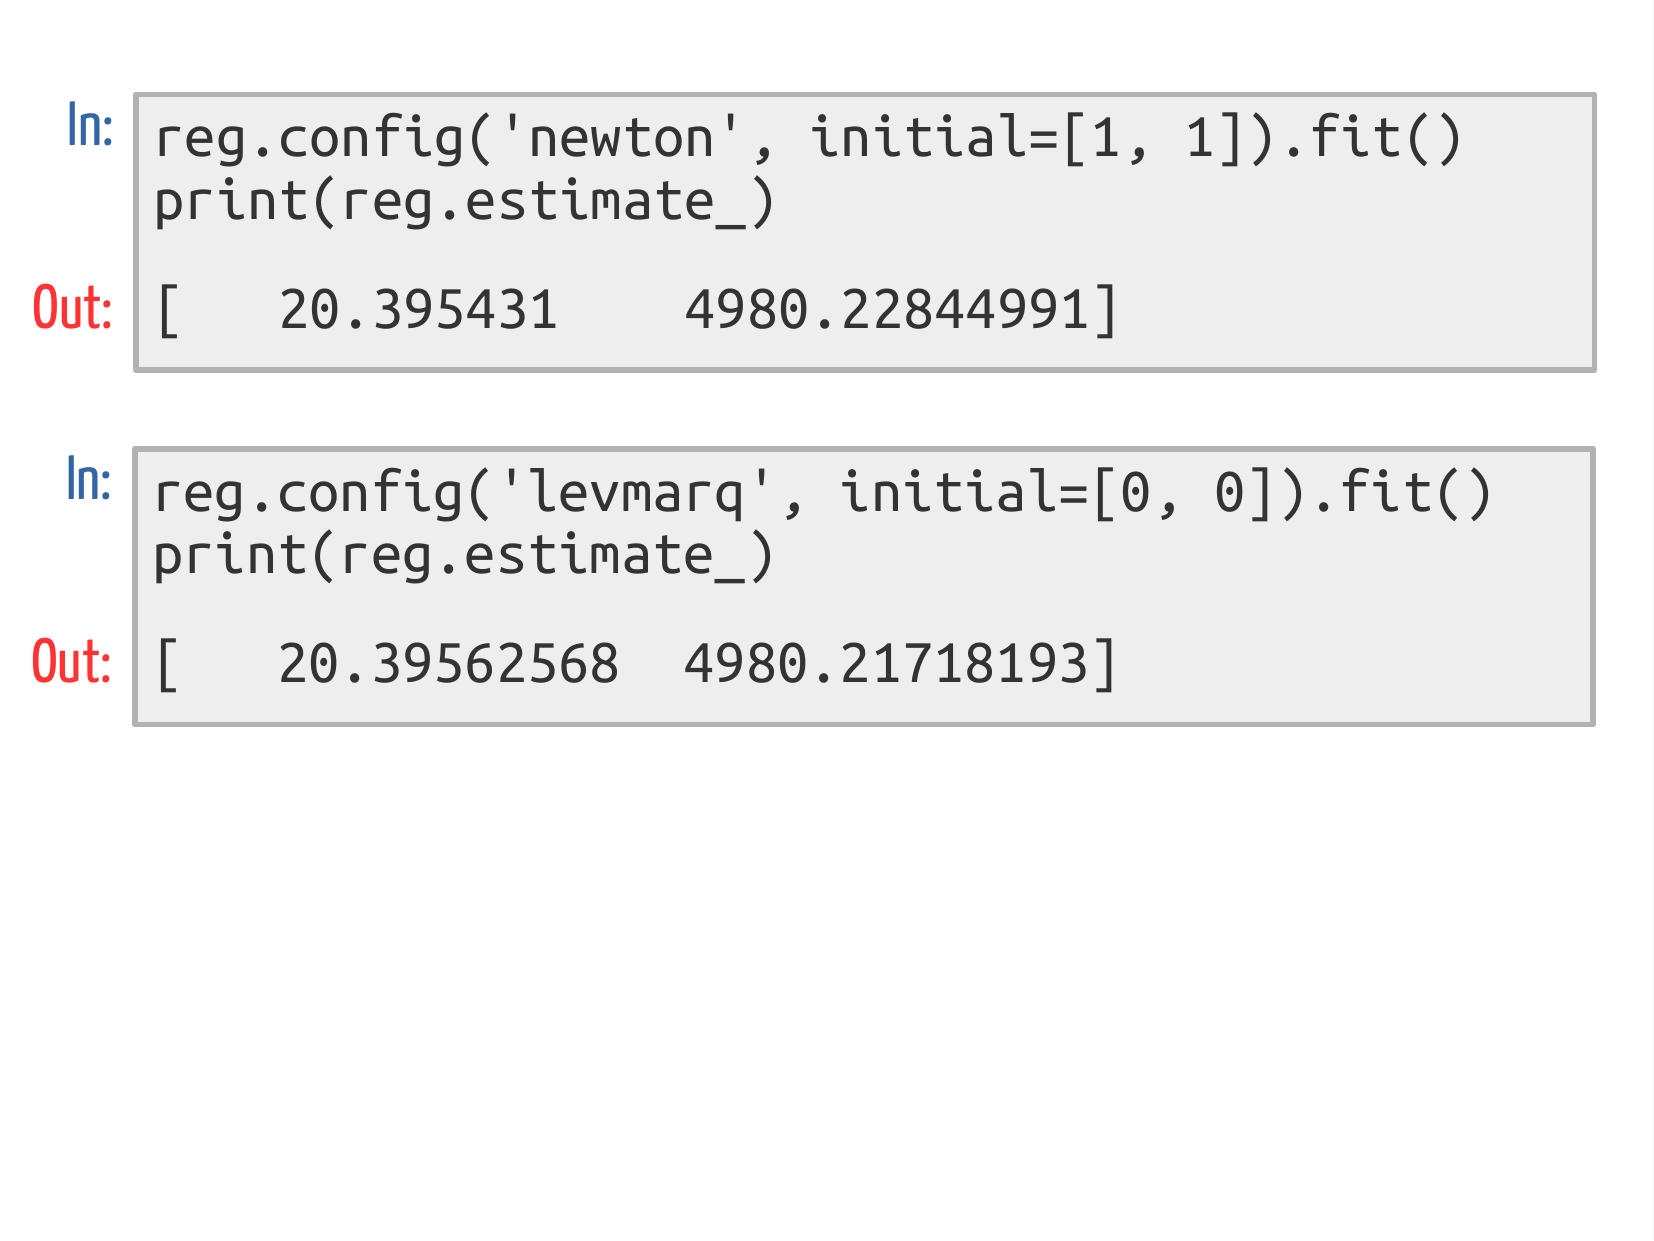

# In:
reg.config('newton', initial=[1, 1]).fit()
print(reg.estimate_)
Out:
[ 20.395431 4980.22844991]
In:
reg.config('levmarq', initial=[0, 0]).fit()
print(reg.estimate_)
Out:
[ 20.39562568 4980.21718193]